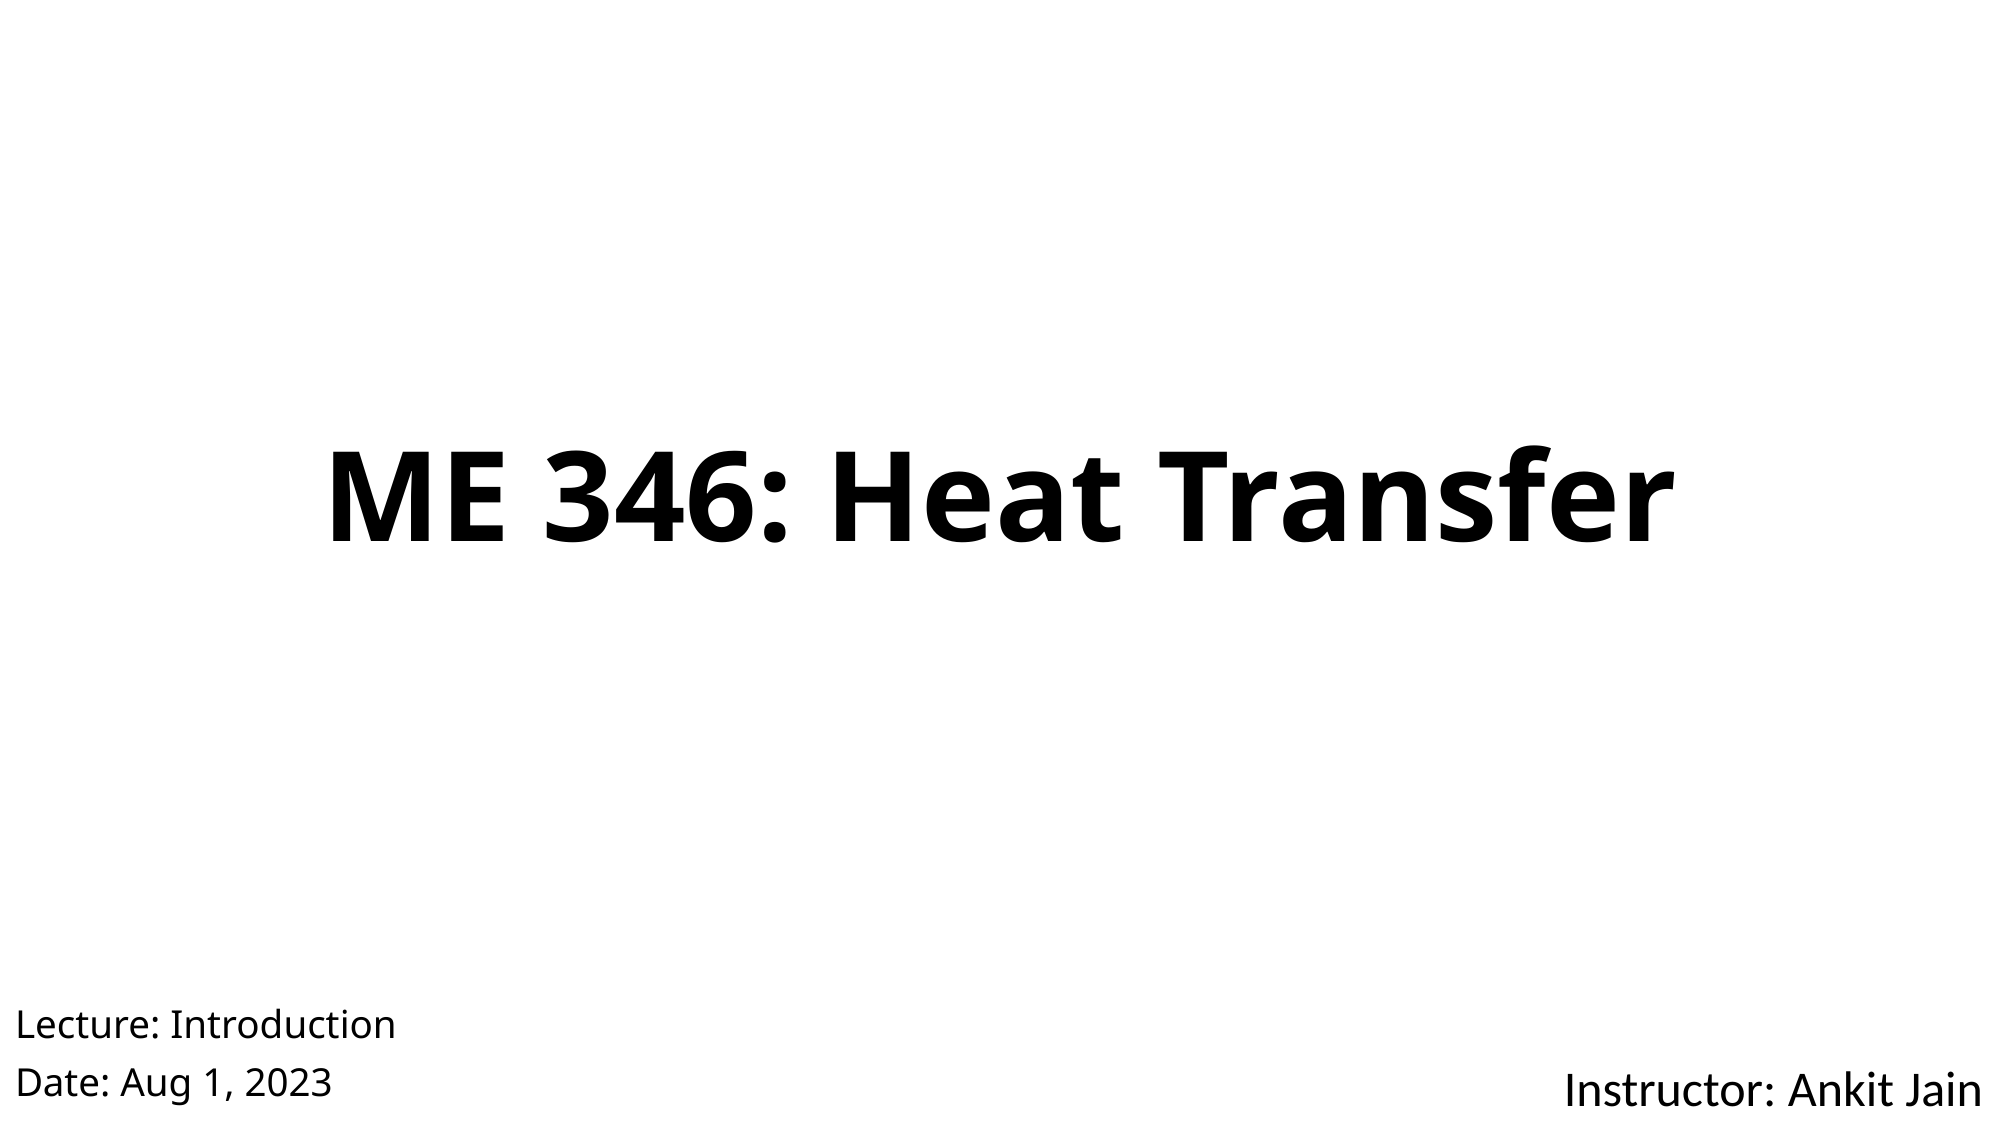

# ME 346: Heat Transfer
Lecture: Introduction
Date: Aug 1, 2023
Instructor: Ankit Jain